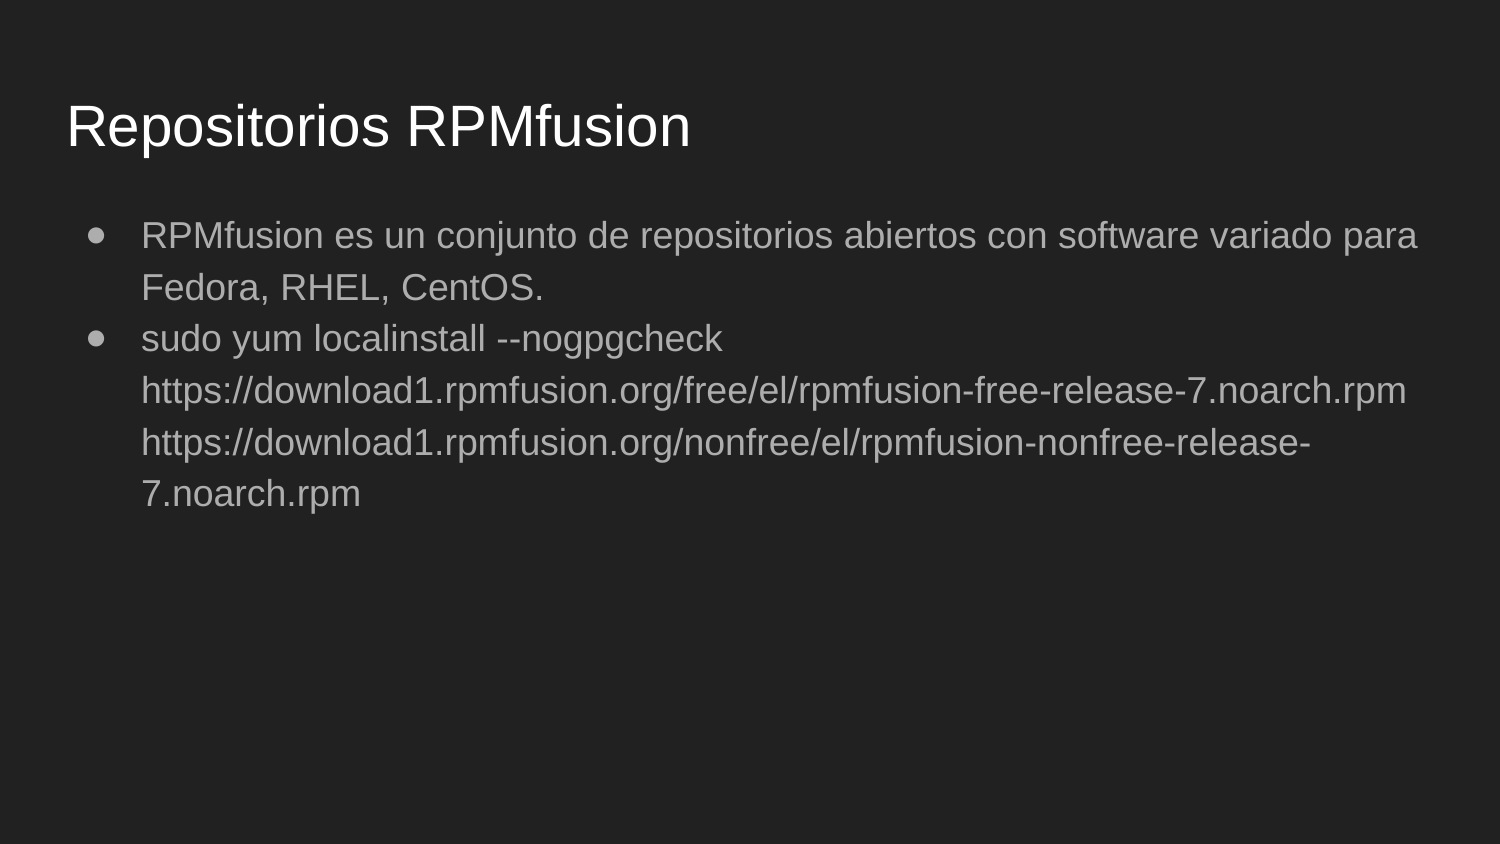

# Repositorios RPMfusion
RPMfusion es un conjunto de repositorios abiertos con software variado para Fedora, RHEL, CentOS.
sudo yum localinstall --nogpgcheck https://download1.rpmfusion.org/free/el/rpmfusion-free-release-7.noarch.rpm https://download1.rpmfusion.org/nonfree/el/rpmfusion-nonfree-release-7.noarch.rpm